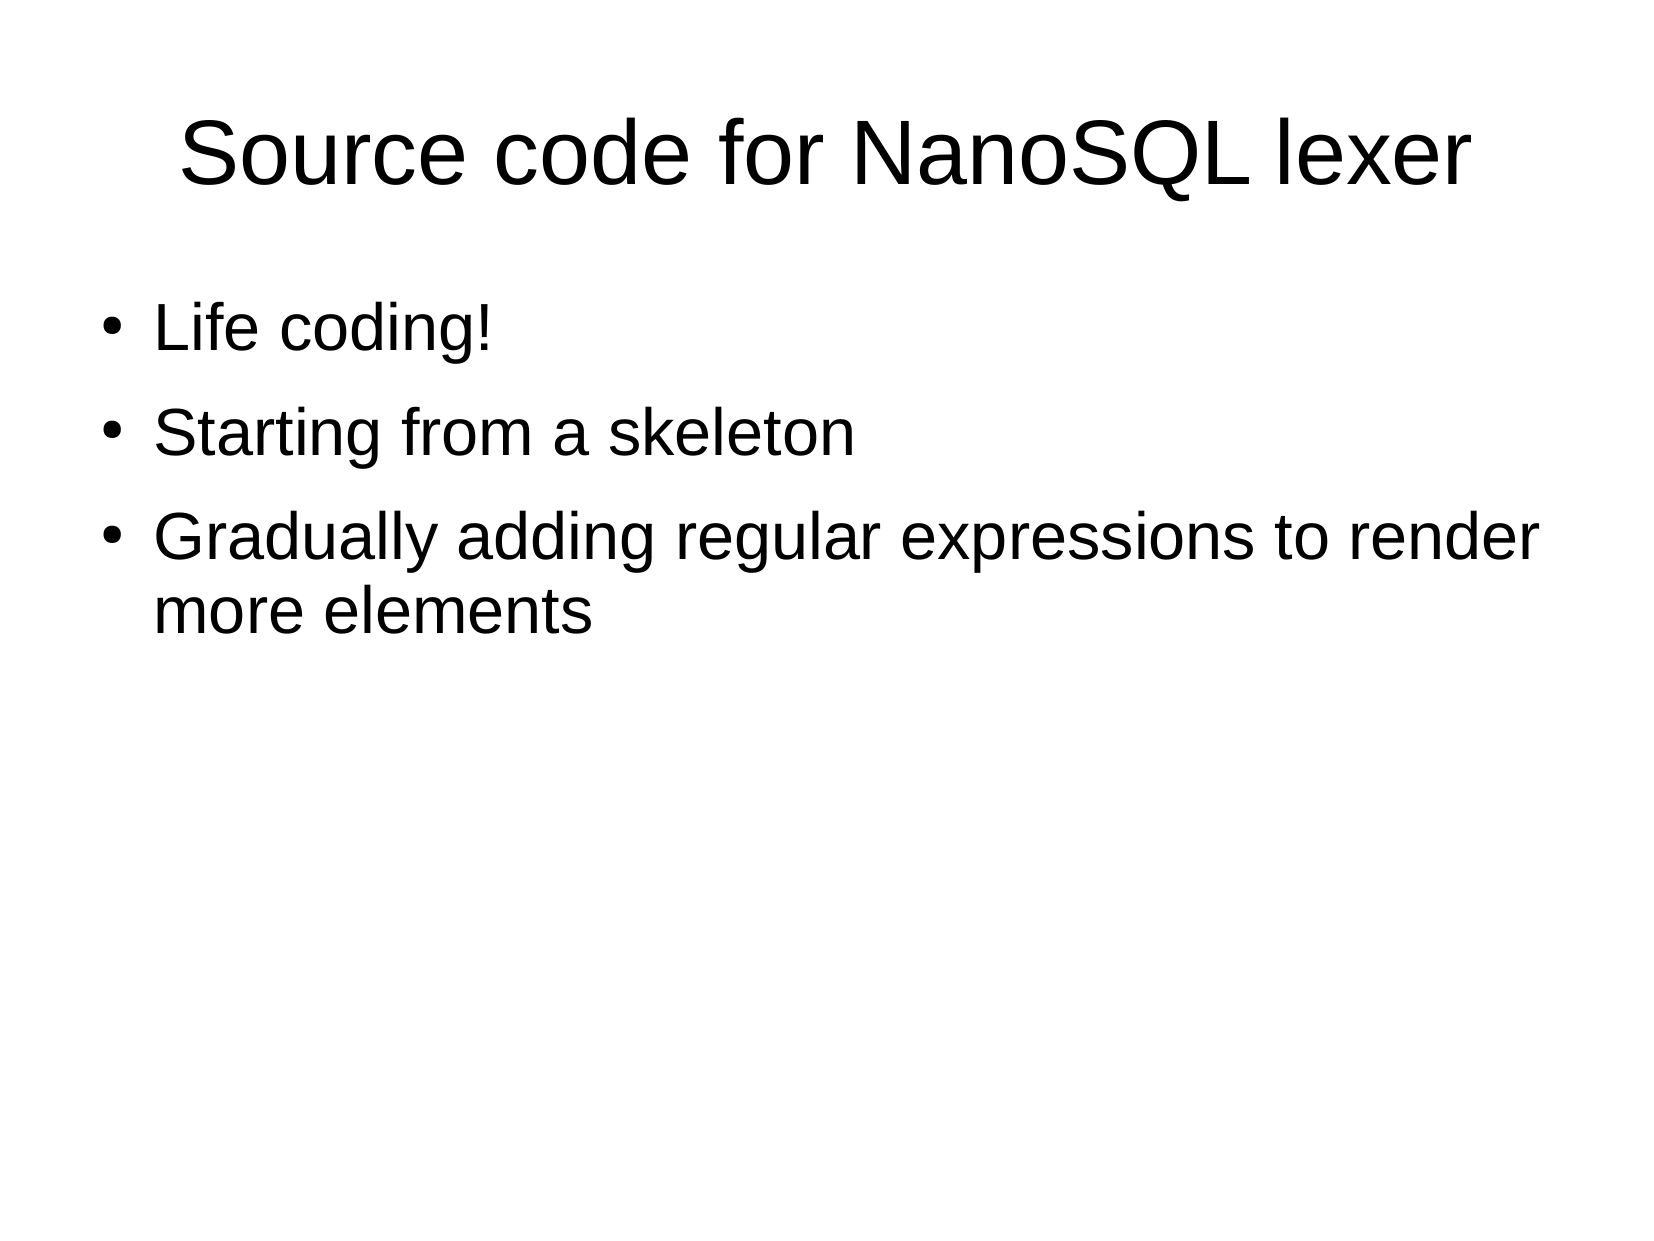

# Source code for NanoSQL lexer
Life coding!
Starting from a skeleton
Gradually adding regular expressions to render more elements